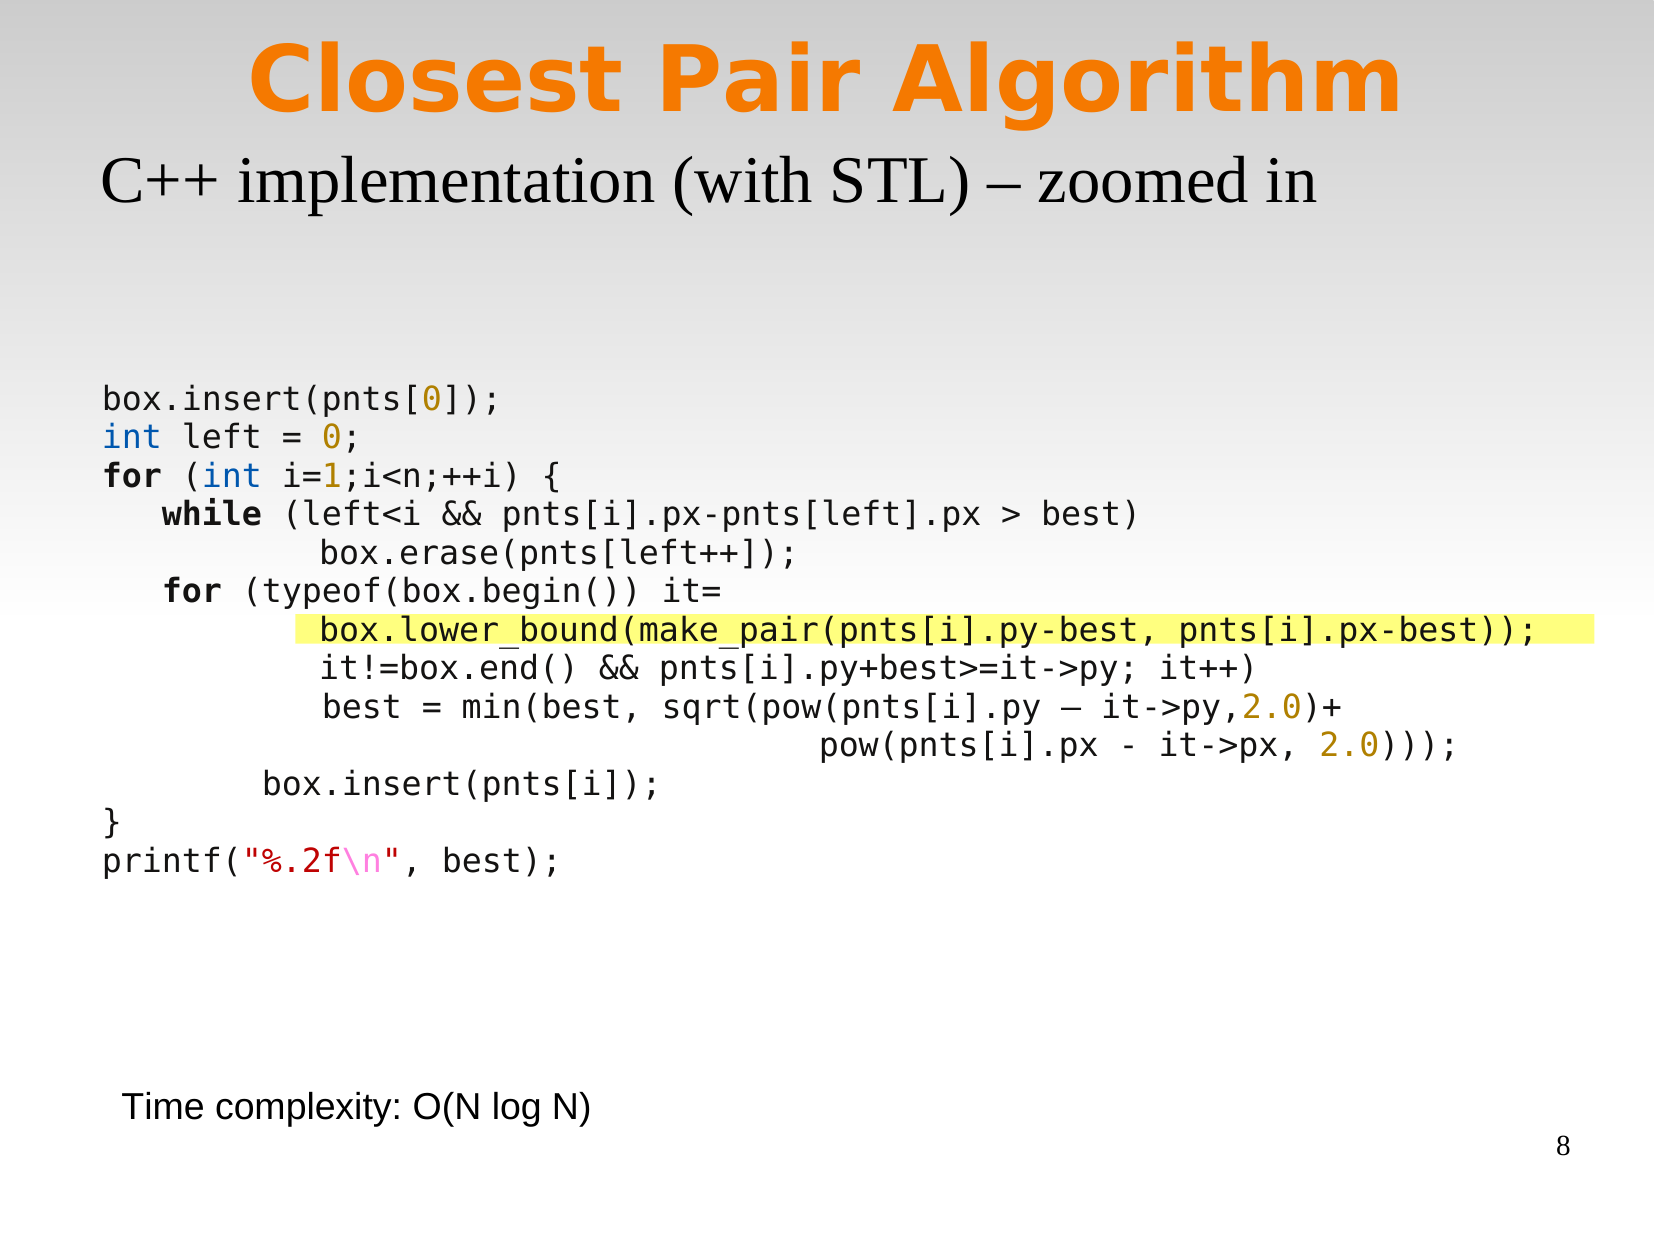

# Closest Pair Algorithm
C++ implementation (with STL) – zoomed in
 box.insert(pnts[0]);
 int left = 0;
 for (int i=1;i<n;++i) {
 while (left<i && pnts[i].px-pnts[left].px > best)
 box.erase(pnts[left++]);
 for (typeof(box.begin()) it=
 box.lower_bound(make_pair(pnts[i].py-best, pnts[i].px-best));
 it!=box.end() && pnts[i].py+best>=it->py; it++)
 best = min(best, sqrt(pow(pnts[i].py – it->py,2.0)+
 pow(pnts[i].px - it->px, 2.0)));
 box.insert(pnts[i]);
 }
 printf("%.2f\n", best);
Time complexity: O(N log N)
8